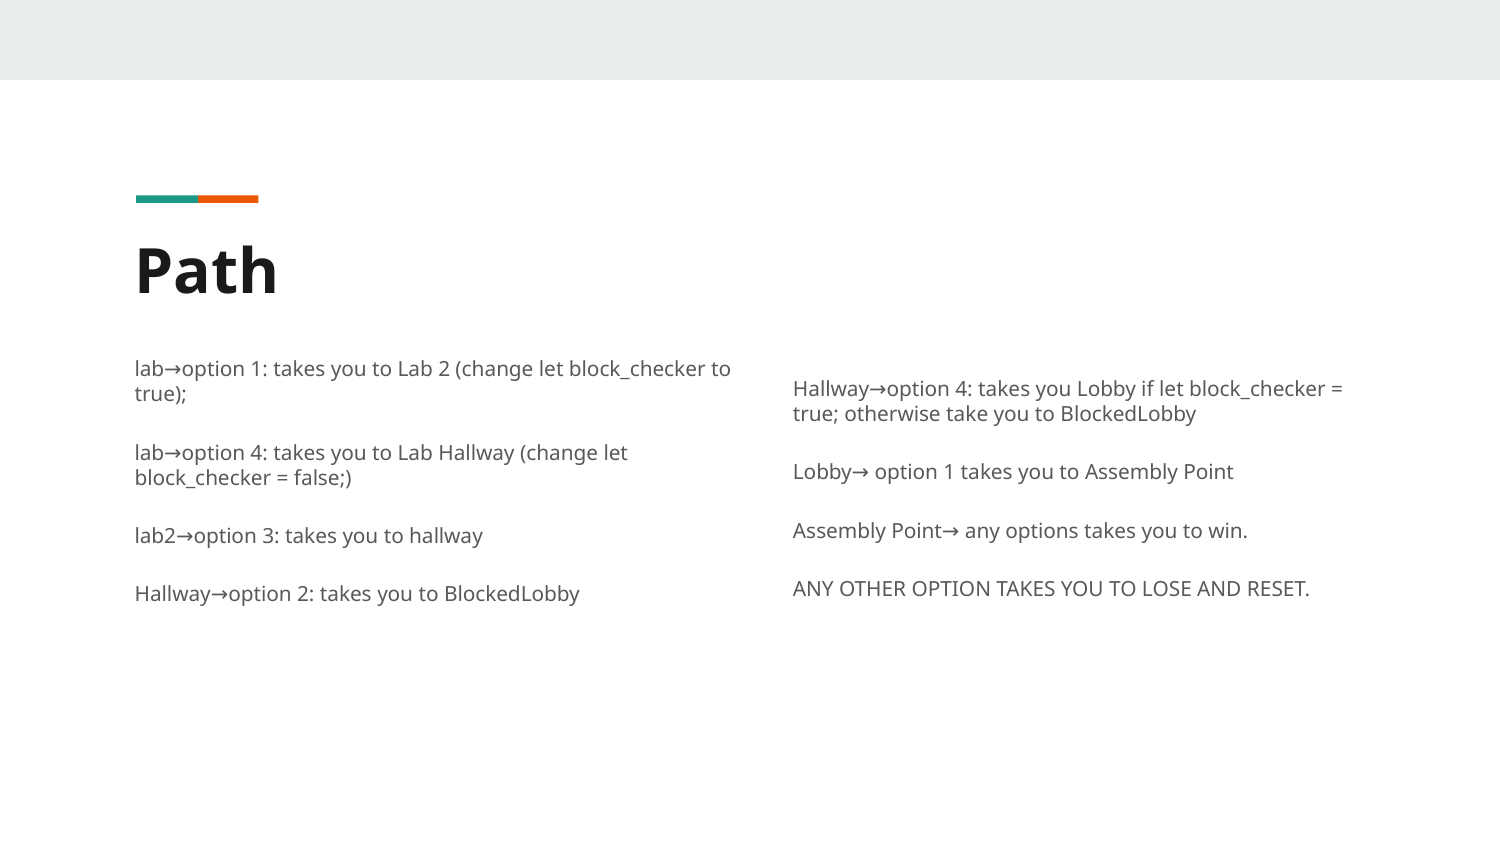

# Path
lab→option 1: takes you to Lab 2 (change let block_checker to true);
lab→option 4: takes you to Lab Hallway (change let block_checker = false;)
lab2→option 3: takes you to hallway
Hallway→option 2: takes you to BlockedLobby
Hallway→option 4: takes you Lobby if let block_checker = true; otherwise take you to BlockedLobby
Lobby→ option 1 takes you to Assembly Point
Assembly Point→ any options takes you to win.
ANY OTHER OPTION TAKES YOU TO LOSE AND RESET.